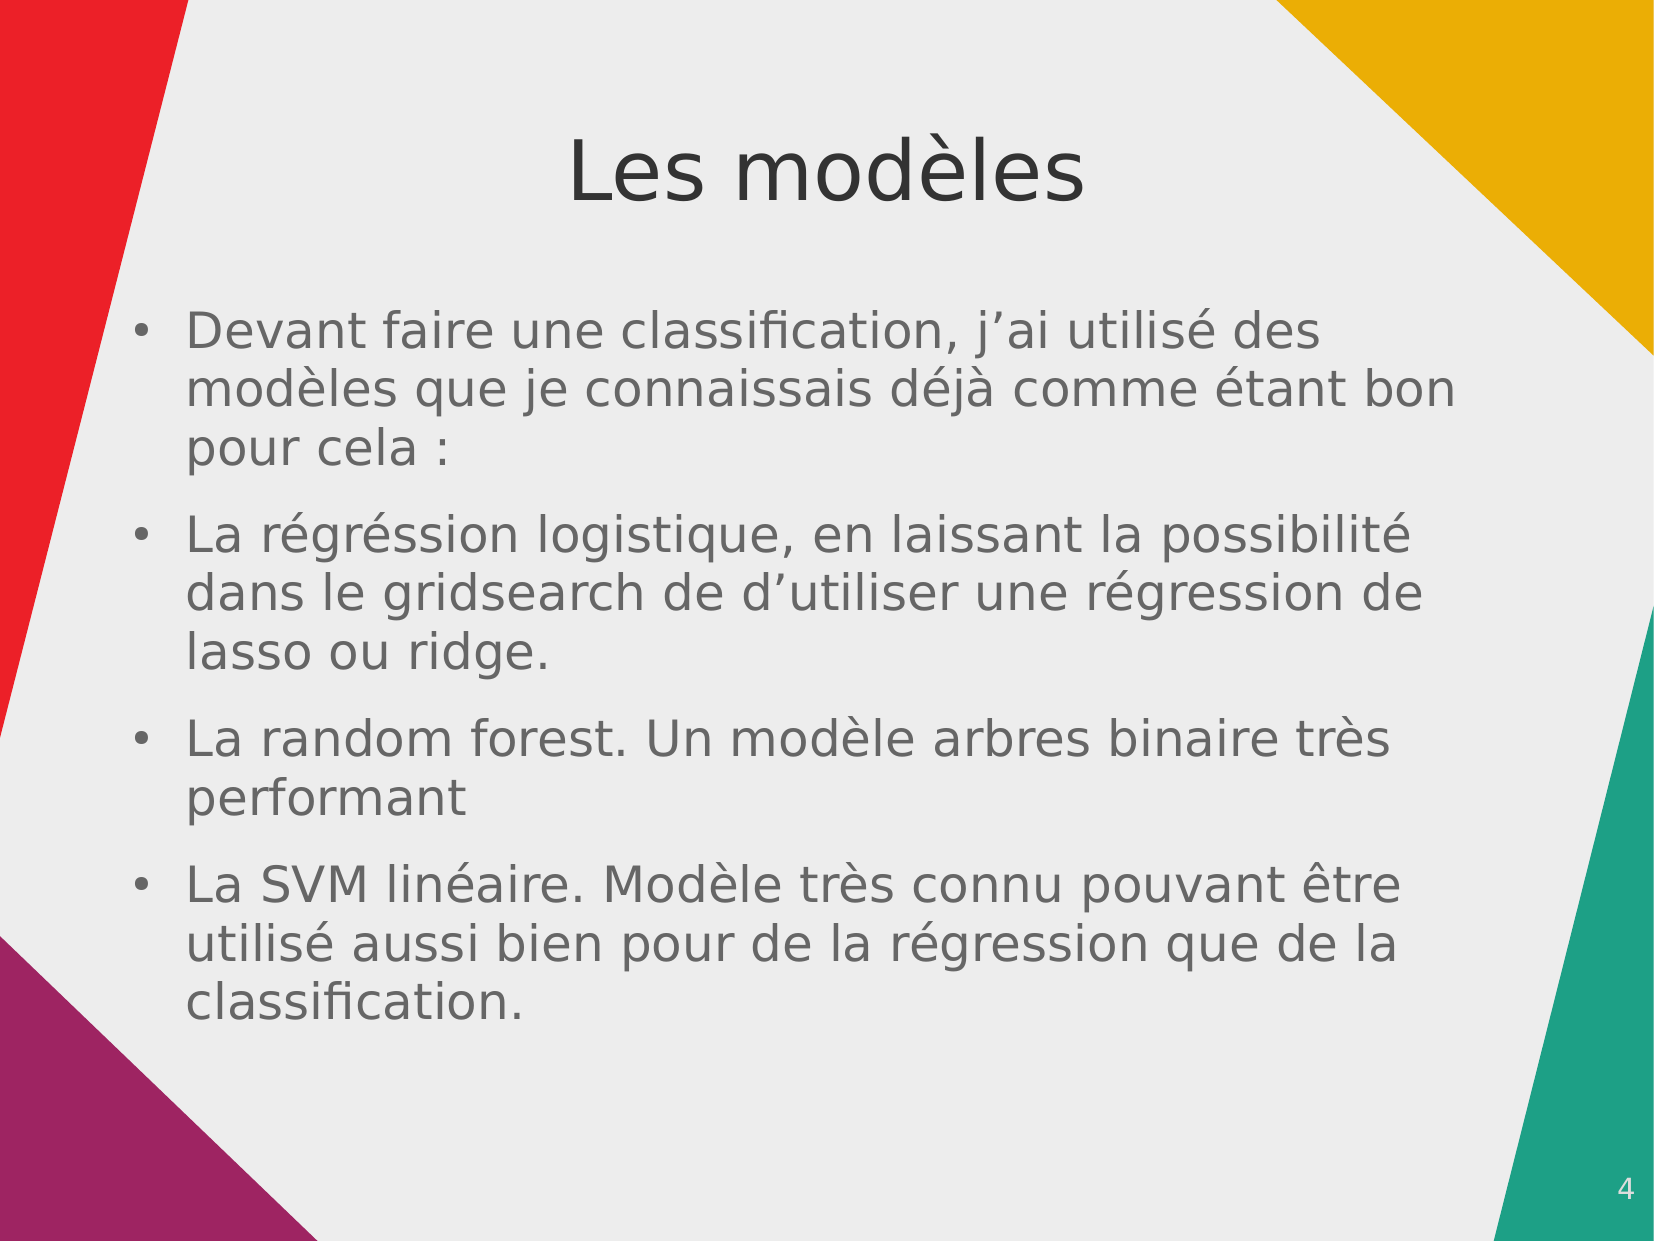

# Les modèles
Devant faire une classification, j’ai utilisé des modèles que je connaissais déjà comme étant bon pour cela :
La régréssion logistique, en laissant la possibilité dans le gridsearch de d’utiliser une régression de lasso ou ridge.
La random forest. Un modèle arbres binaire très performant
La SVM linéaire. Modèle très connu pouvant être utilisé aussi bien pour de la régression que de la classification.
4